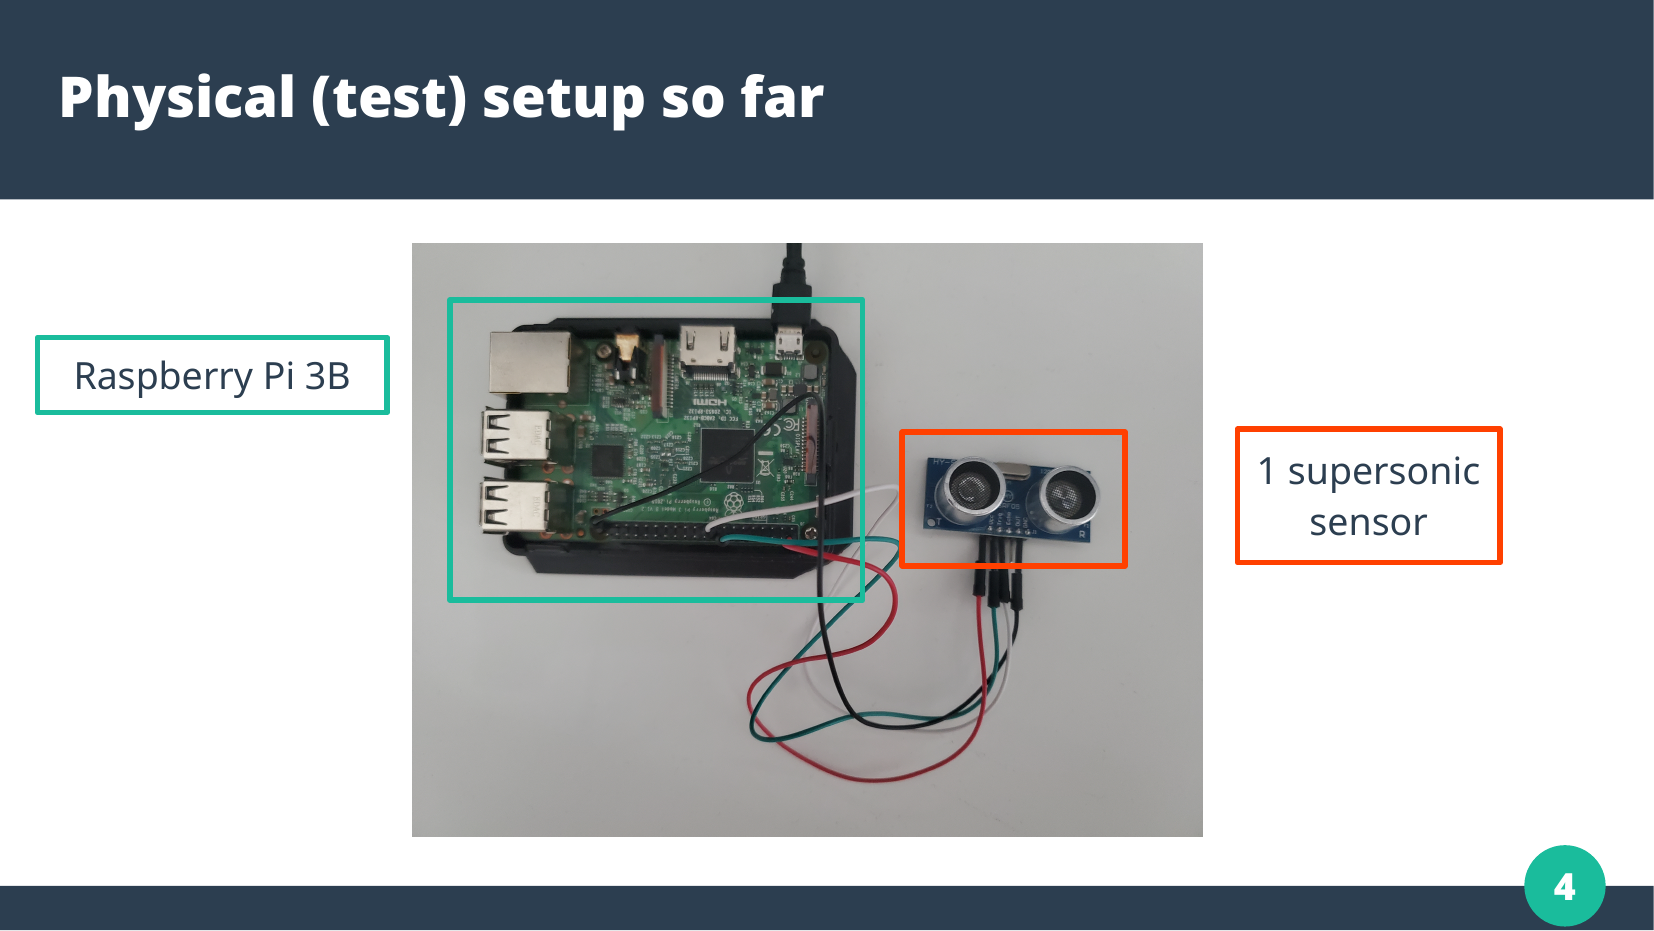

# Physical (test) setup so far
Raspberry Pi 3B
1 supersonic sensor